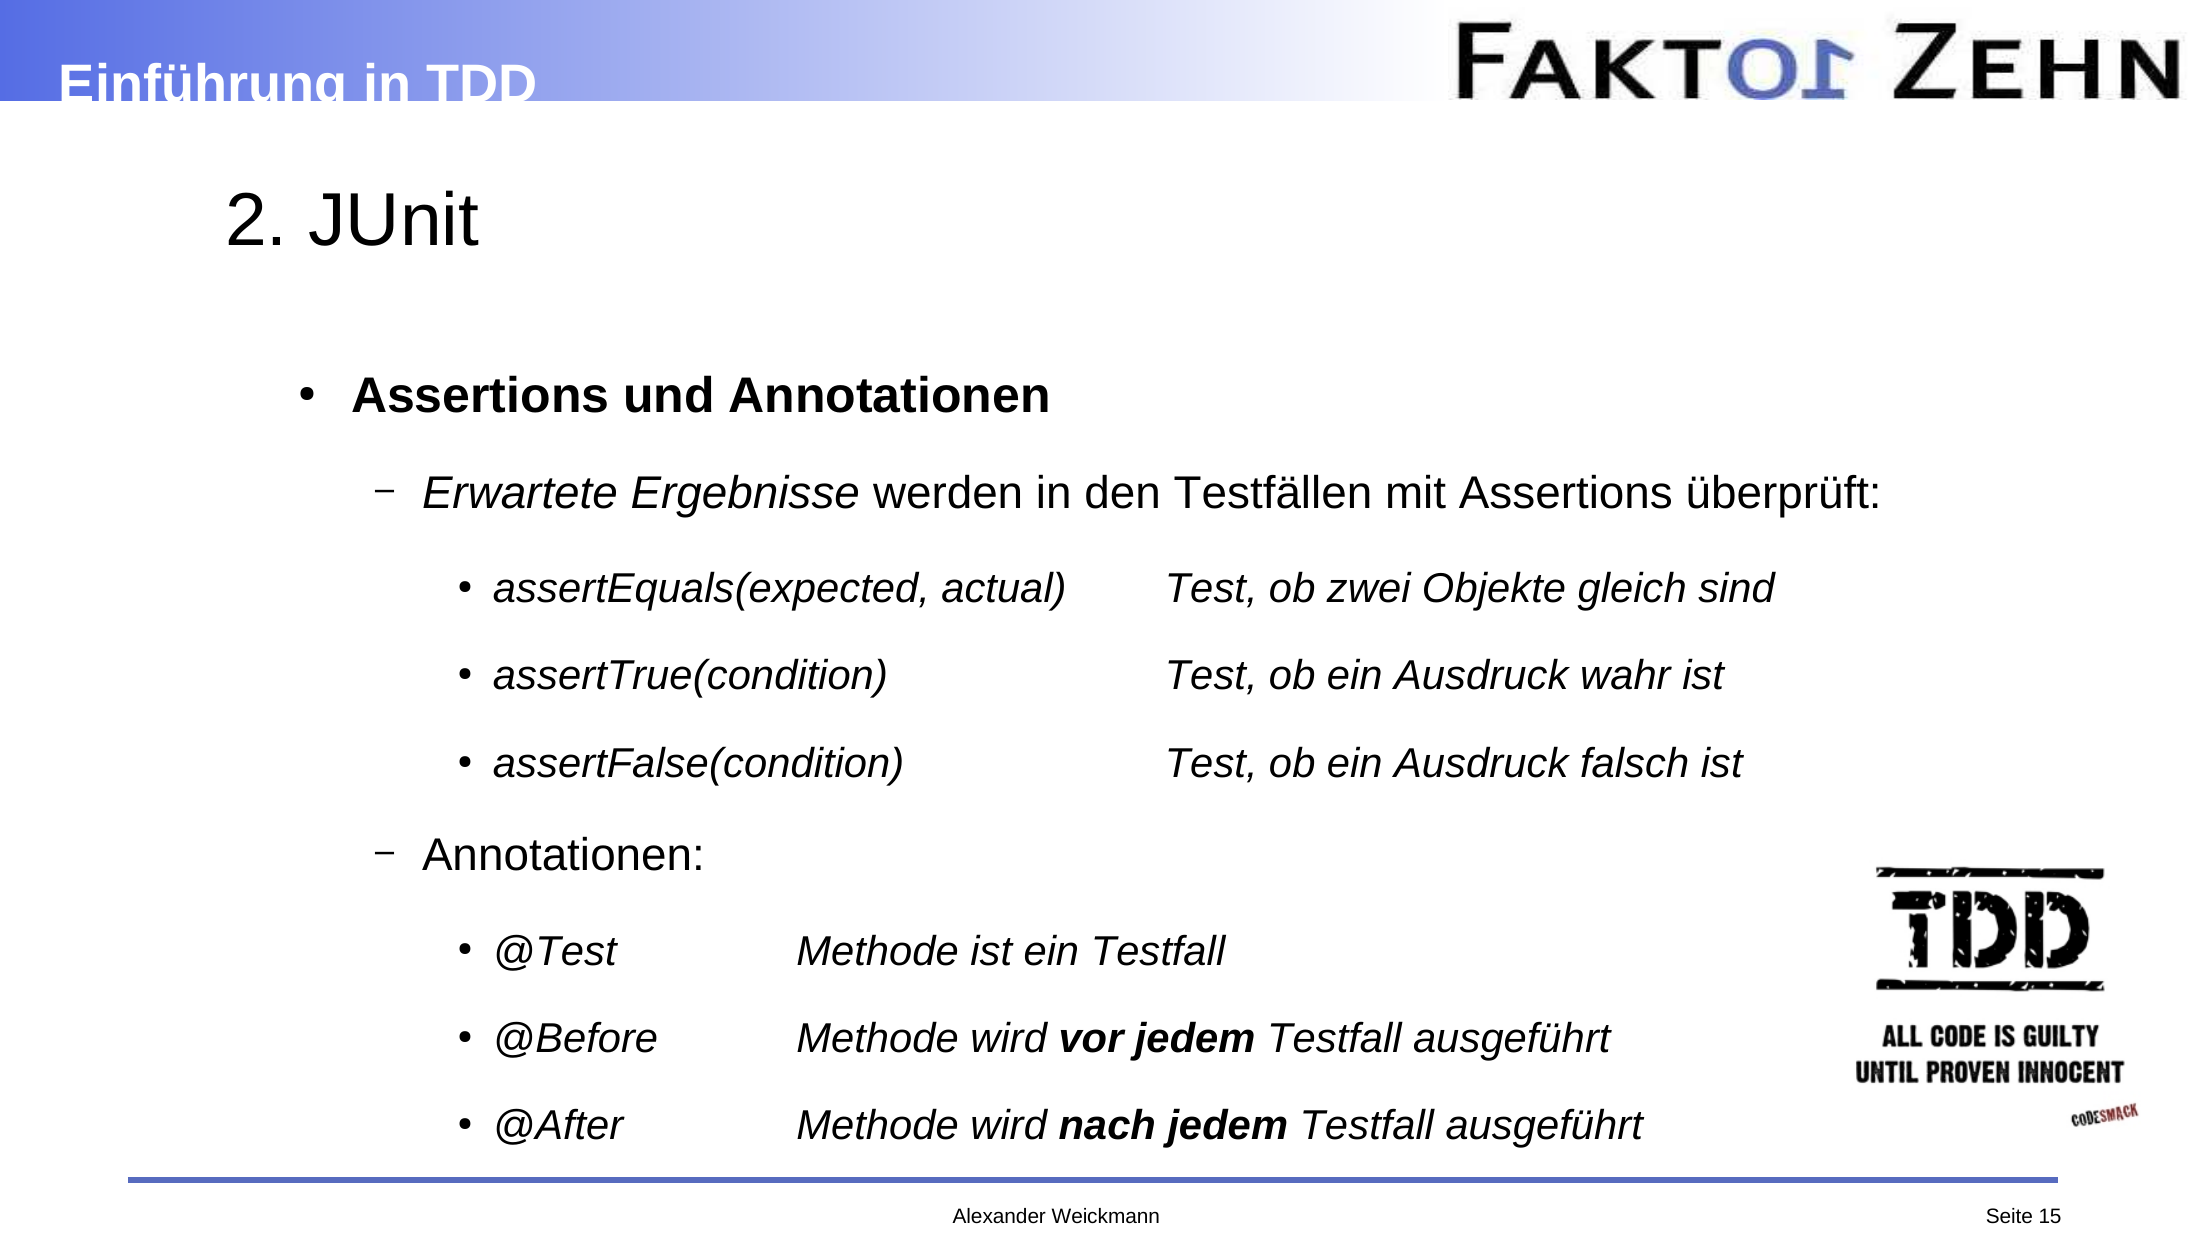

# 2. JUnit
Assertions und Annotationen
Erwartete Ergebnisse werden in den Testfällen mit Assertions überprüft:
assertEquals(expected, actual)		Test, ob zwei Objekte gleich sind
assertTrue(condition)				Test, ob ein Ausdruck wahr ist
assertFalse(condition)				Test, ob ein Ausdruck falsch ist
Annotationen:
@Test			Methode ist ein Testfall
@Before		Methode wird vor jedem Testfall ausgeführt
@After			Methode wird nach jedem Testfall ausgeführt